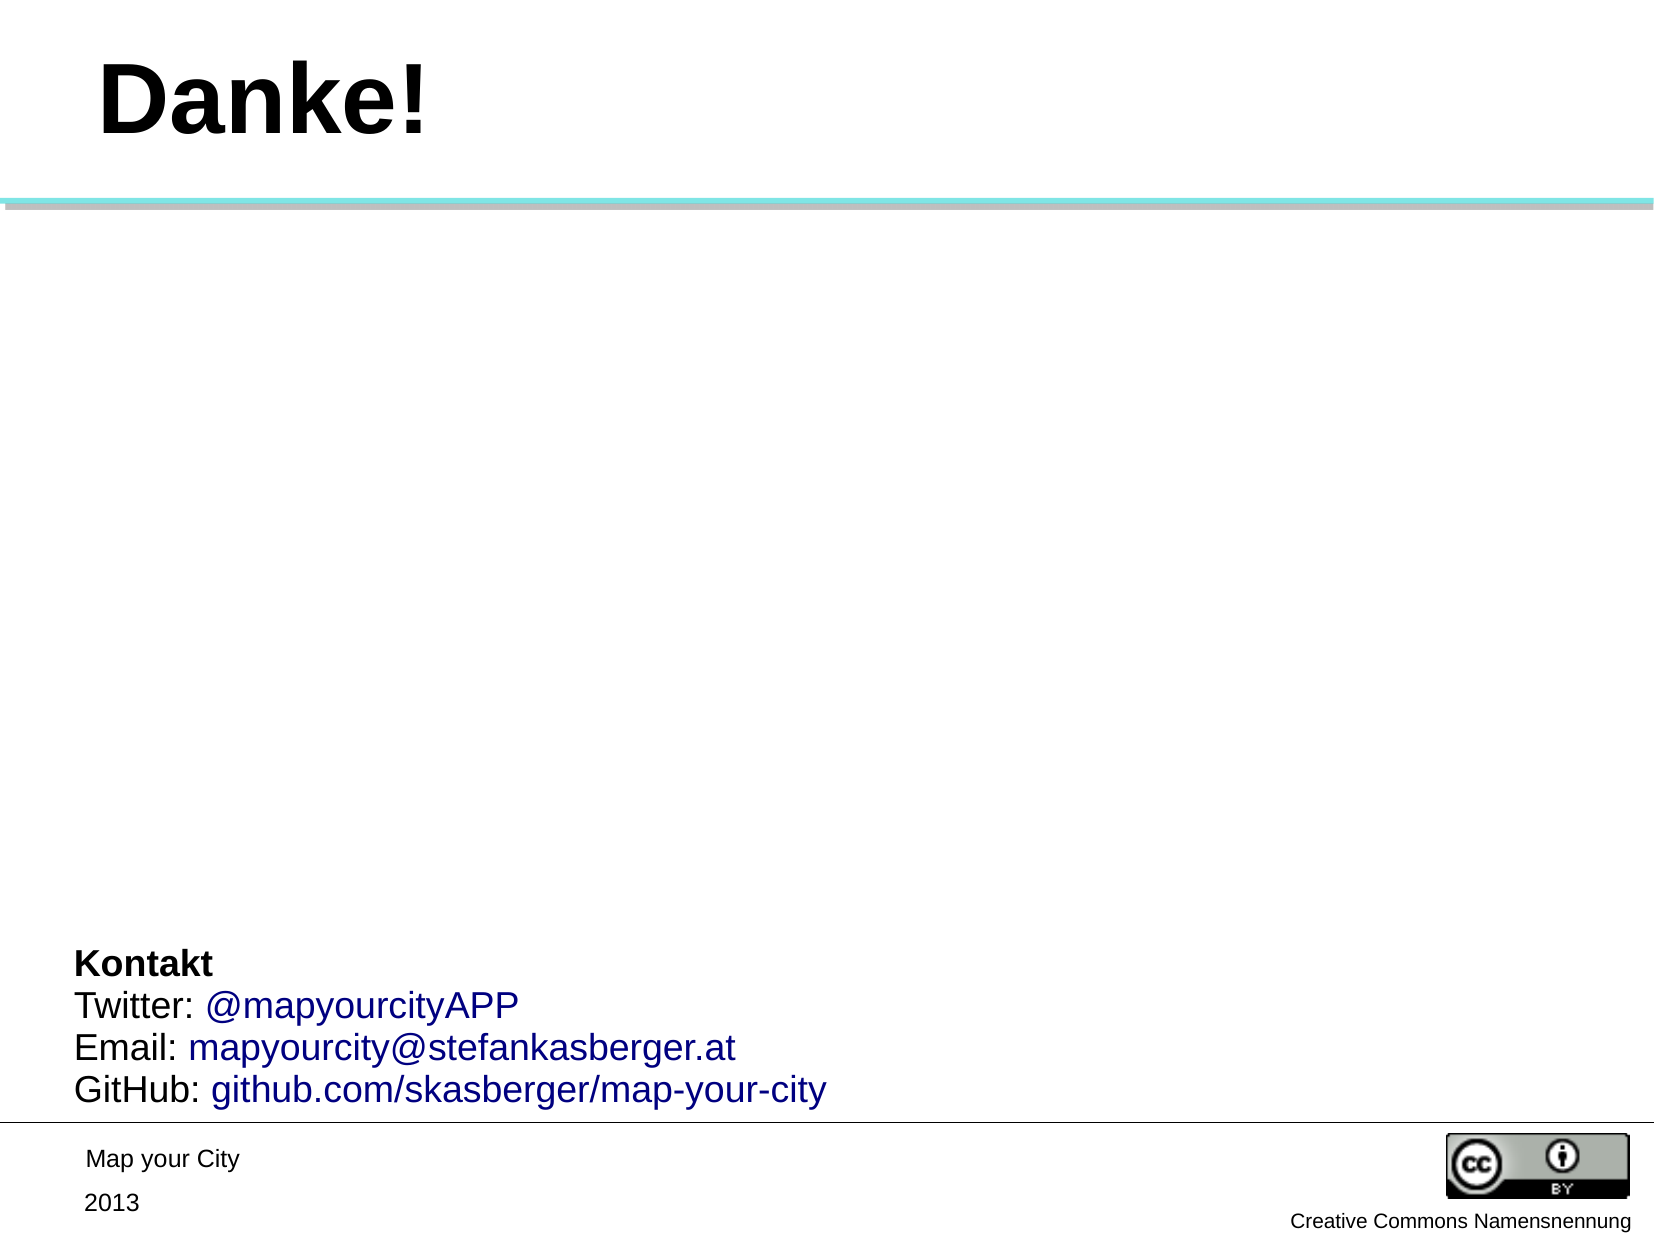

Danke!
#
Kontakt
Twitter: @mapyourcityAPP
Email: mapyourcity@stefankasberger.at
GitHub: github.com/skasberger/map-your-city
Map your City
2013
Creative Commons Namensnennung